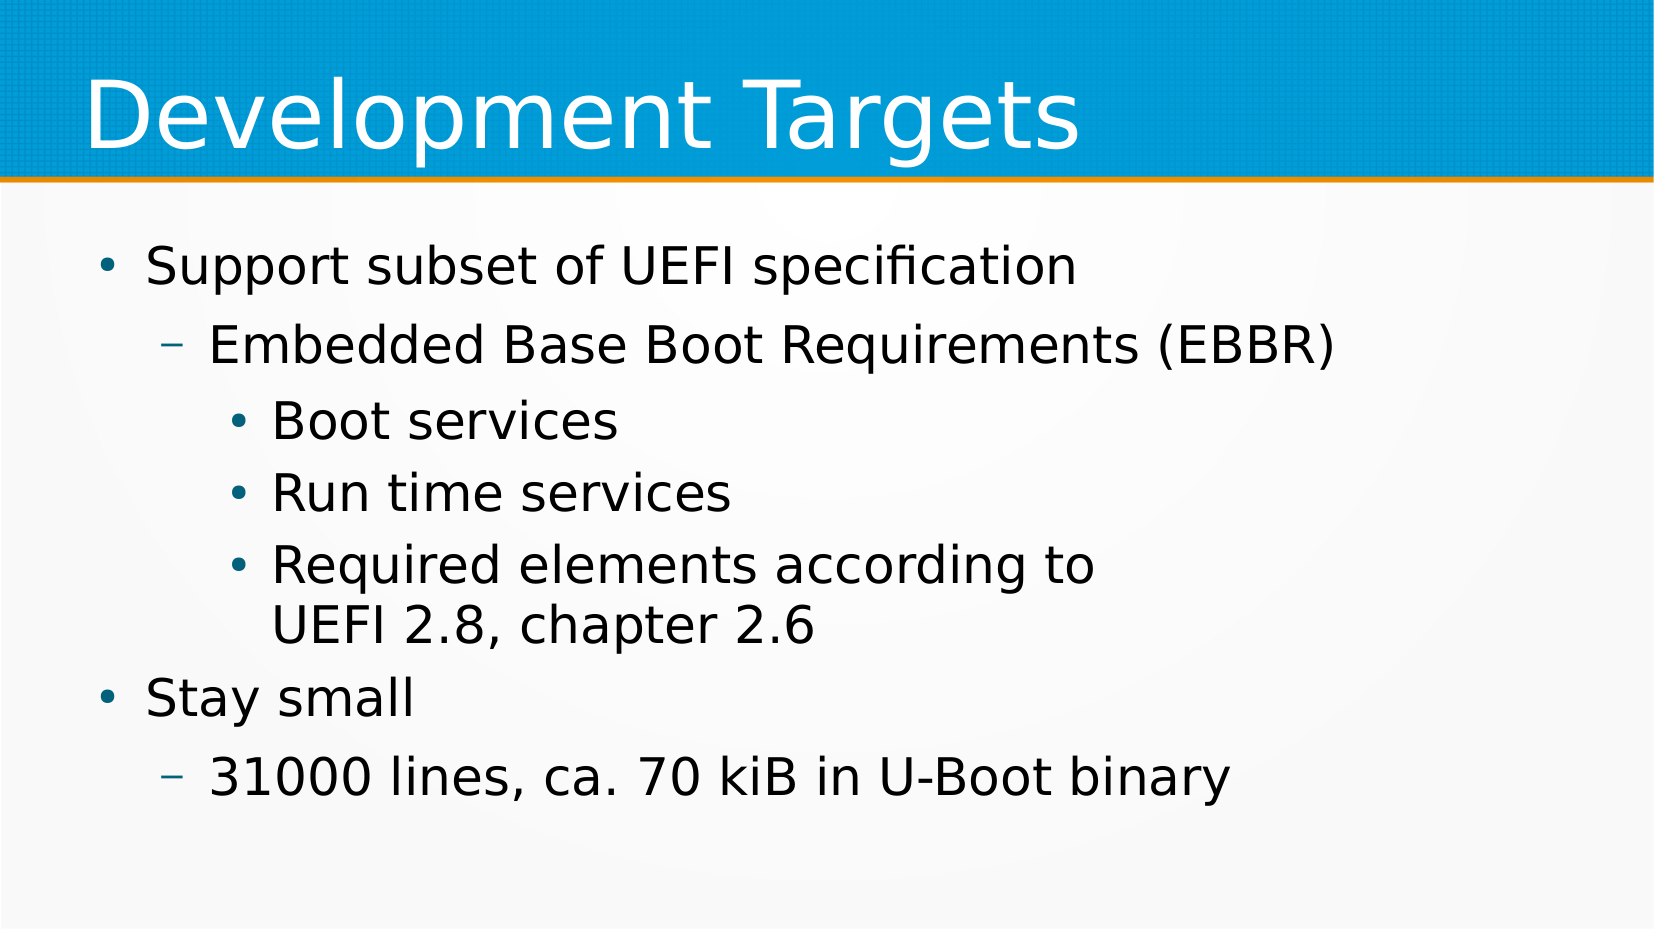

# Development Targets
Support subset of UEFI specification
Embedded Base Boot Requirements (EBBR)
Boot services
Run time services
Required elements according to
UEFI 2.8, chapter 2.6
Stay small
31000 lines, ca. 70 kiB in U-Boot binary